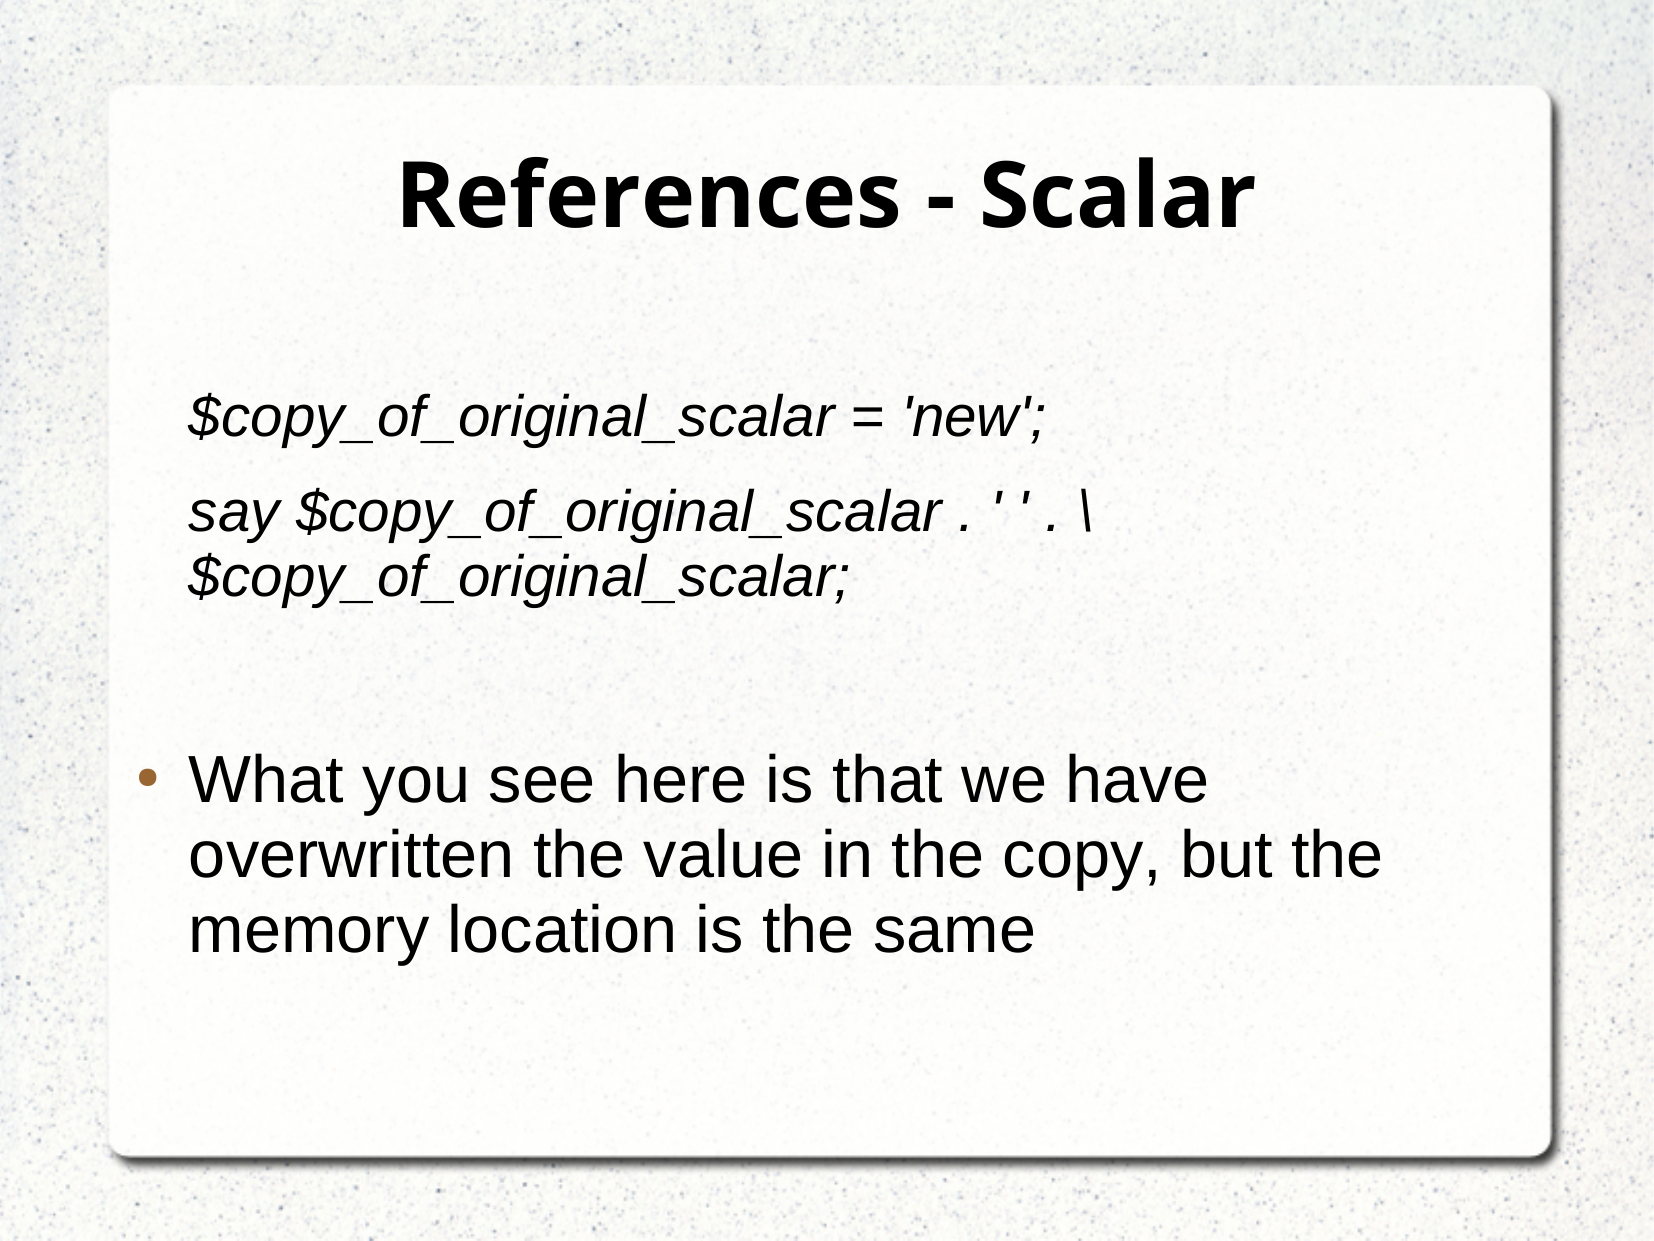

# References - Scalar
$copy_of_original_scalar = 'new';
say $copy_of_original_scalar . ' ' . \$copy_of_original_scalar;
What you see here is that we have overwritten the value in the copy, but the memory location is the same